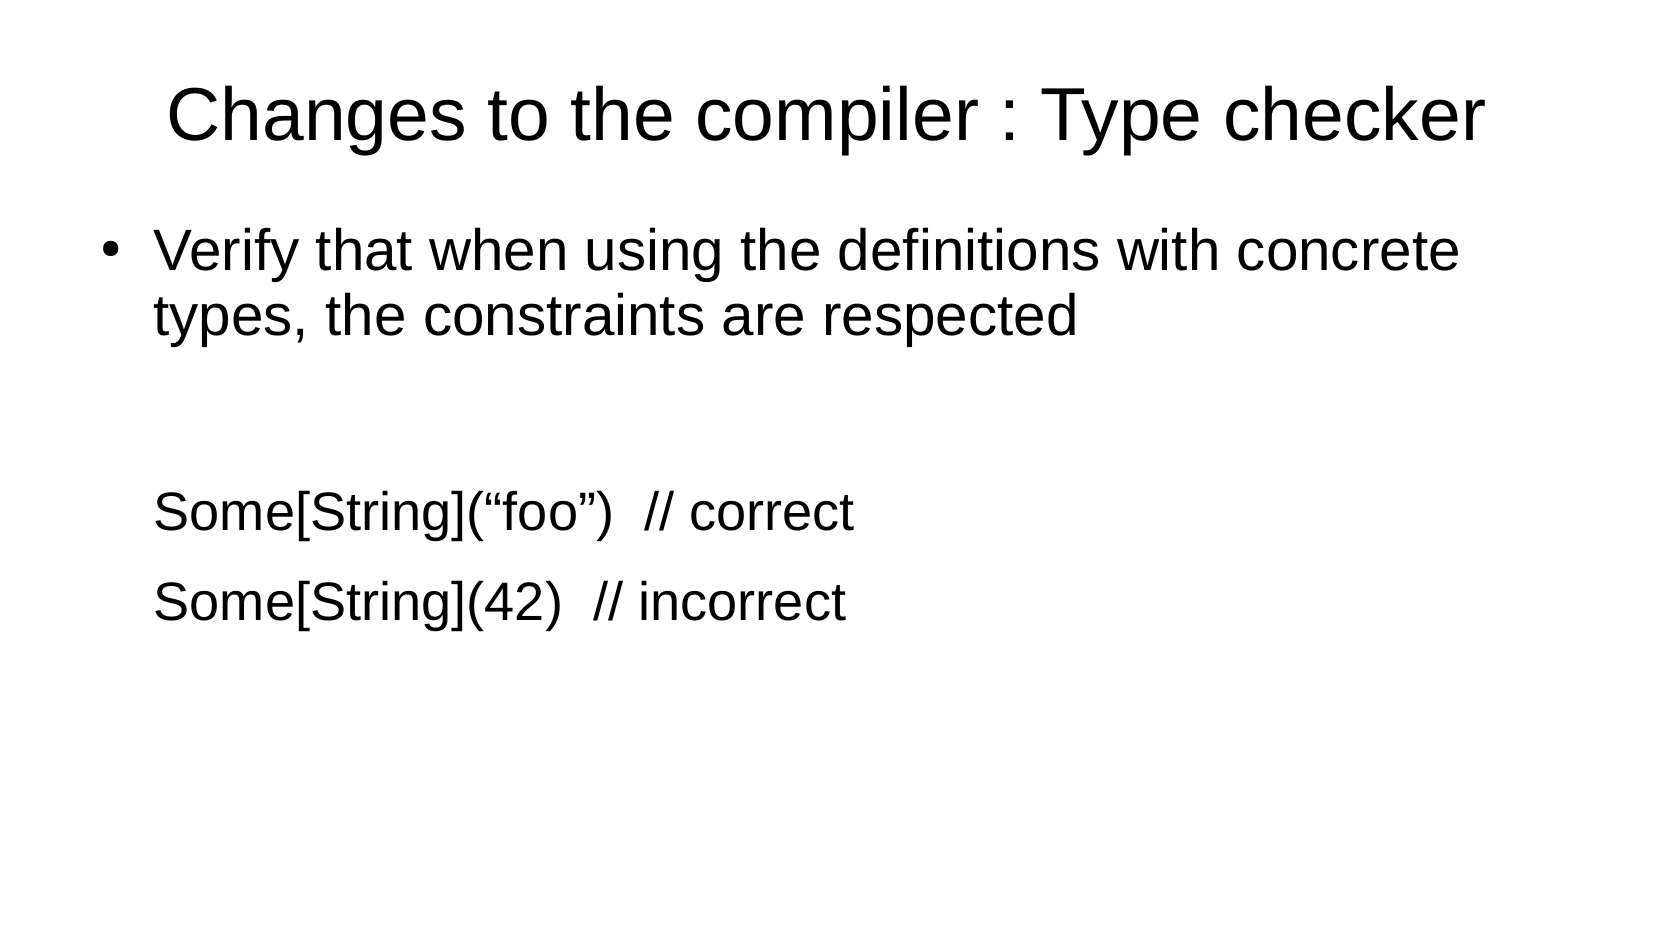

# Changes to the compiler : Type checker
Verify that when using the definitions with concrete types, the constraints are respected
Some[String](“foo”) // correct
Some[String](42) // incorrect